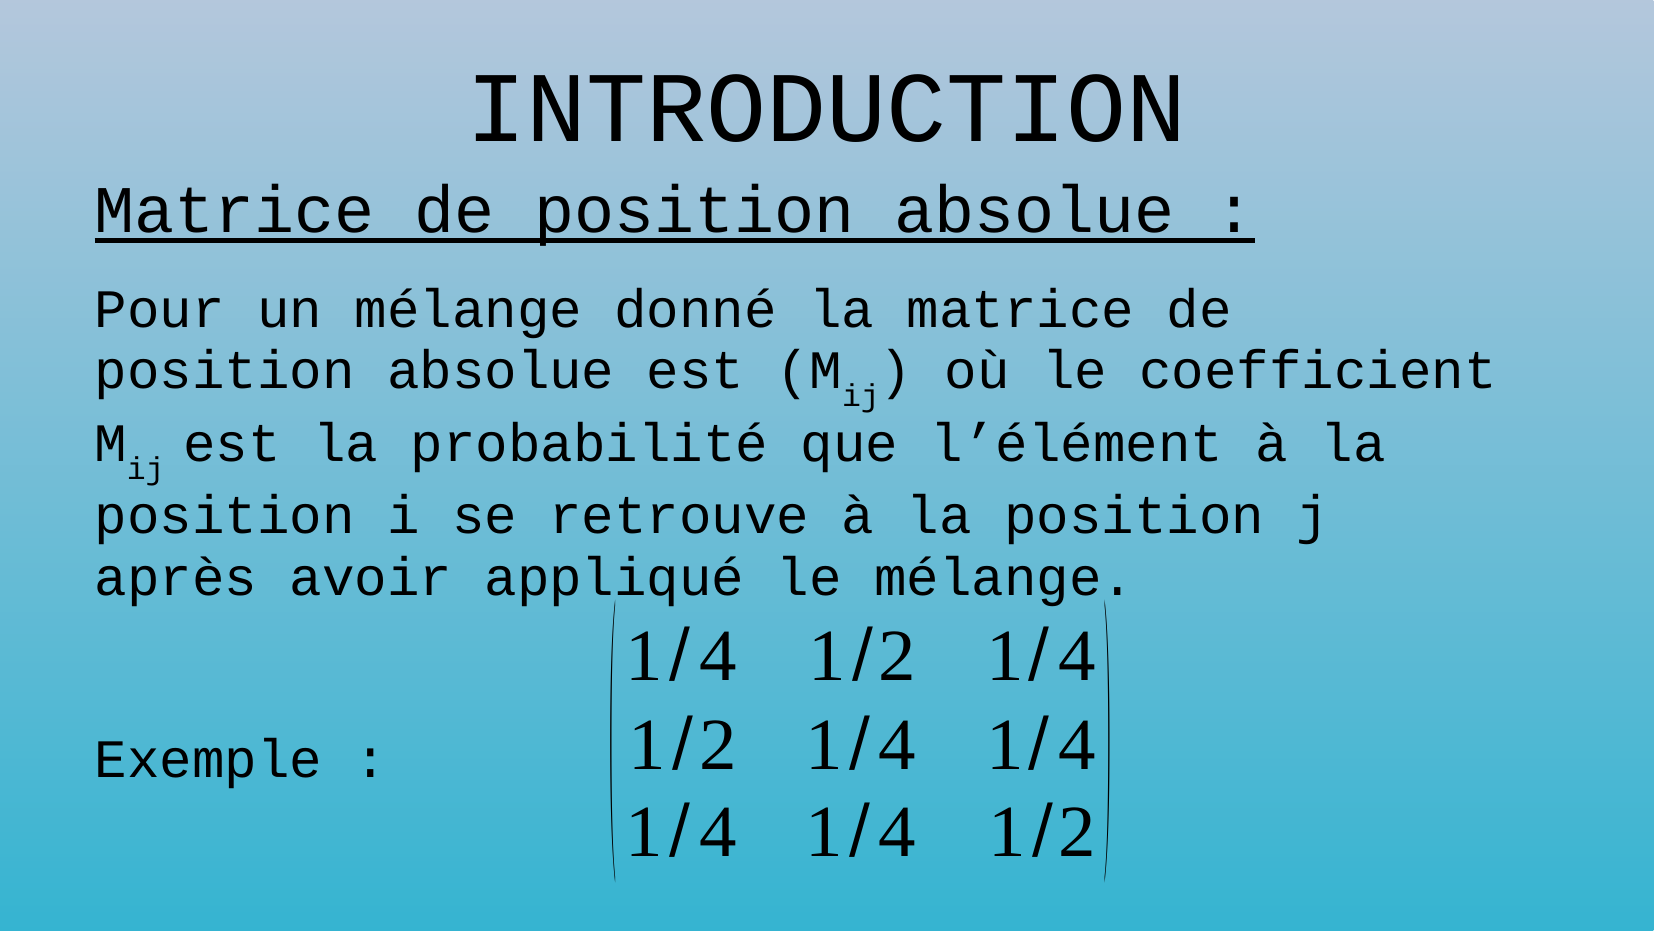

# INTRODUCTION
Matrice de position absolue :
Pour un mélange donné la matrice de position absolue est (Mij) où le coefficient Mij est la probabilité que l’élément à la position i se retrouve à la position j après avoir appliqué le mélange.
Exemple :